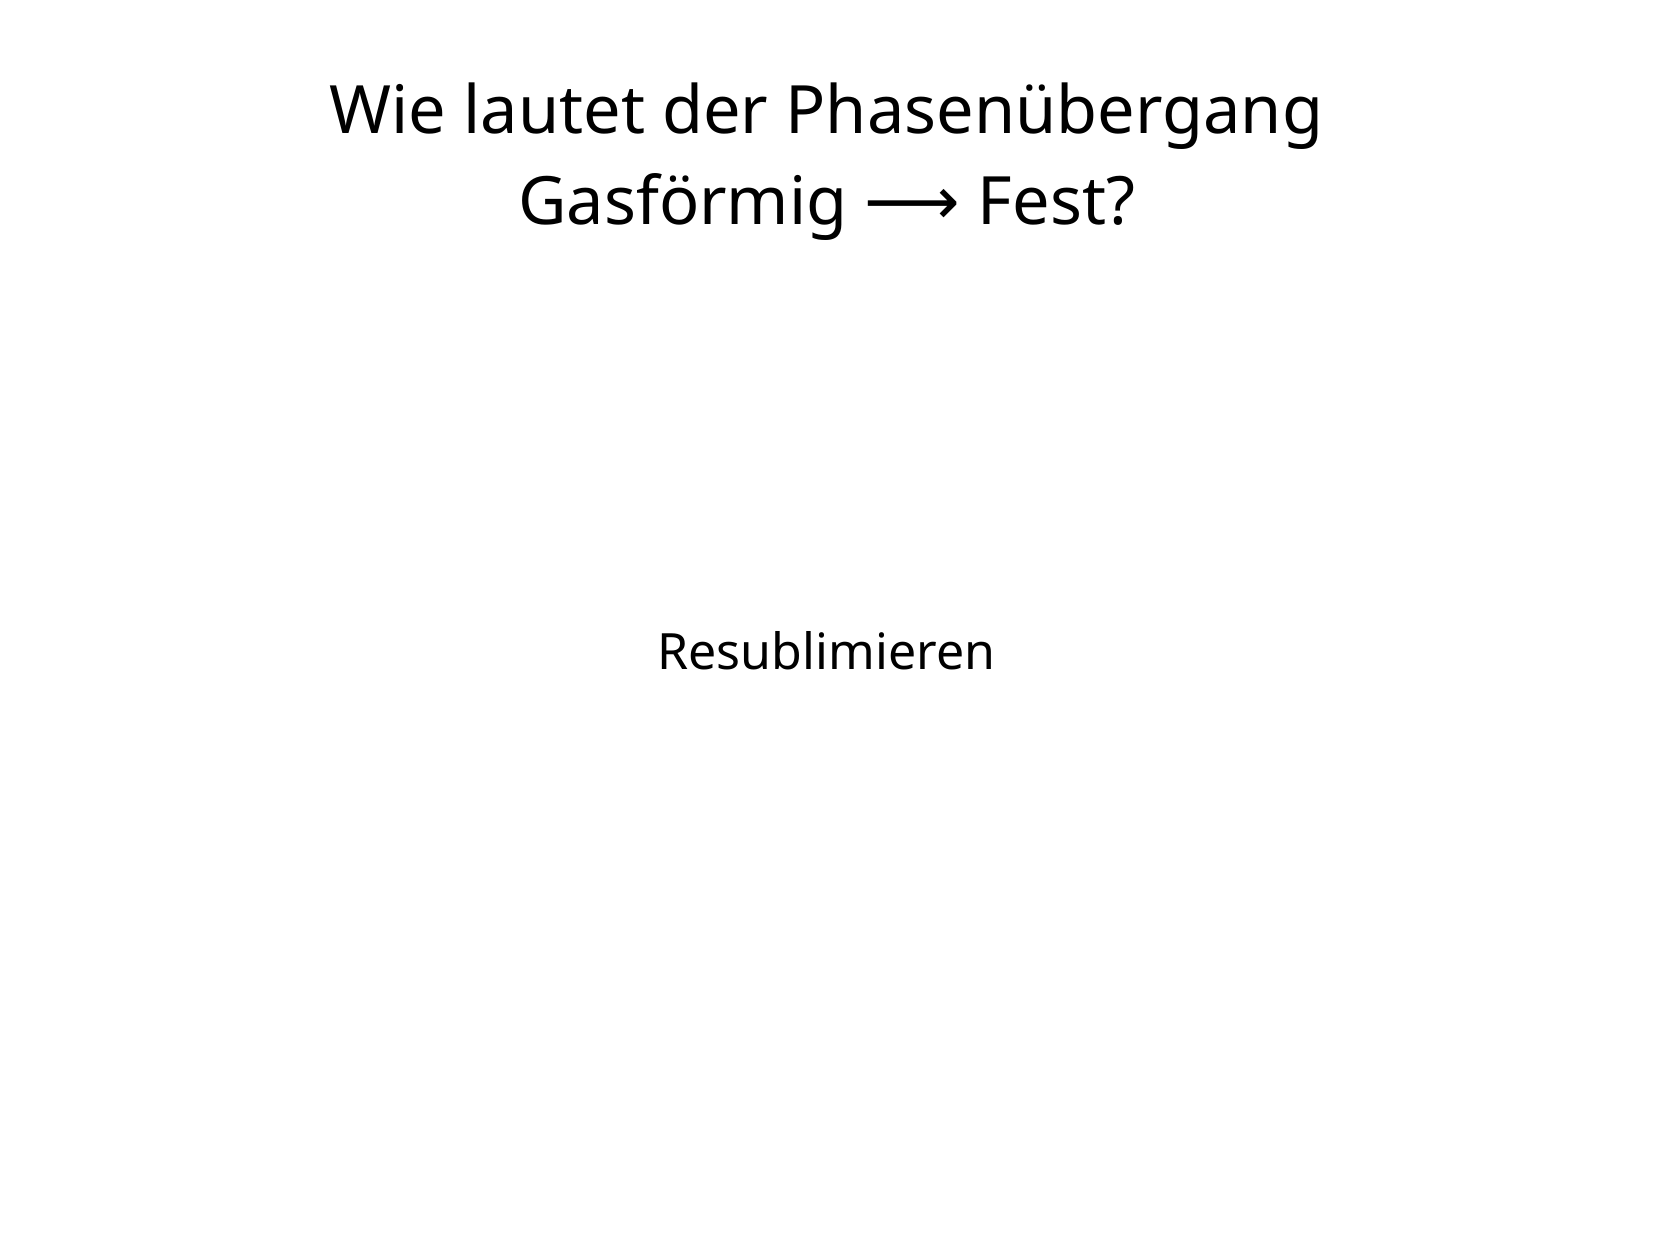

# Wie lautet der Phasenübergang Gasförmig ⟶ Fest?
Resublimieren